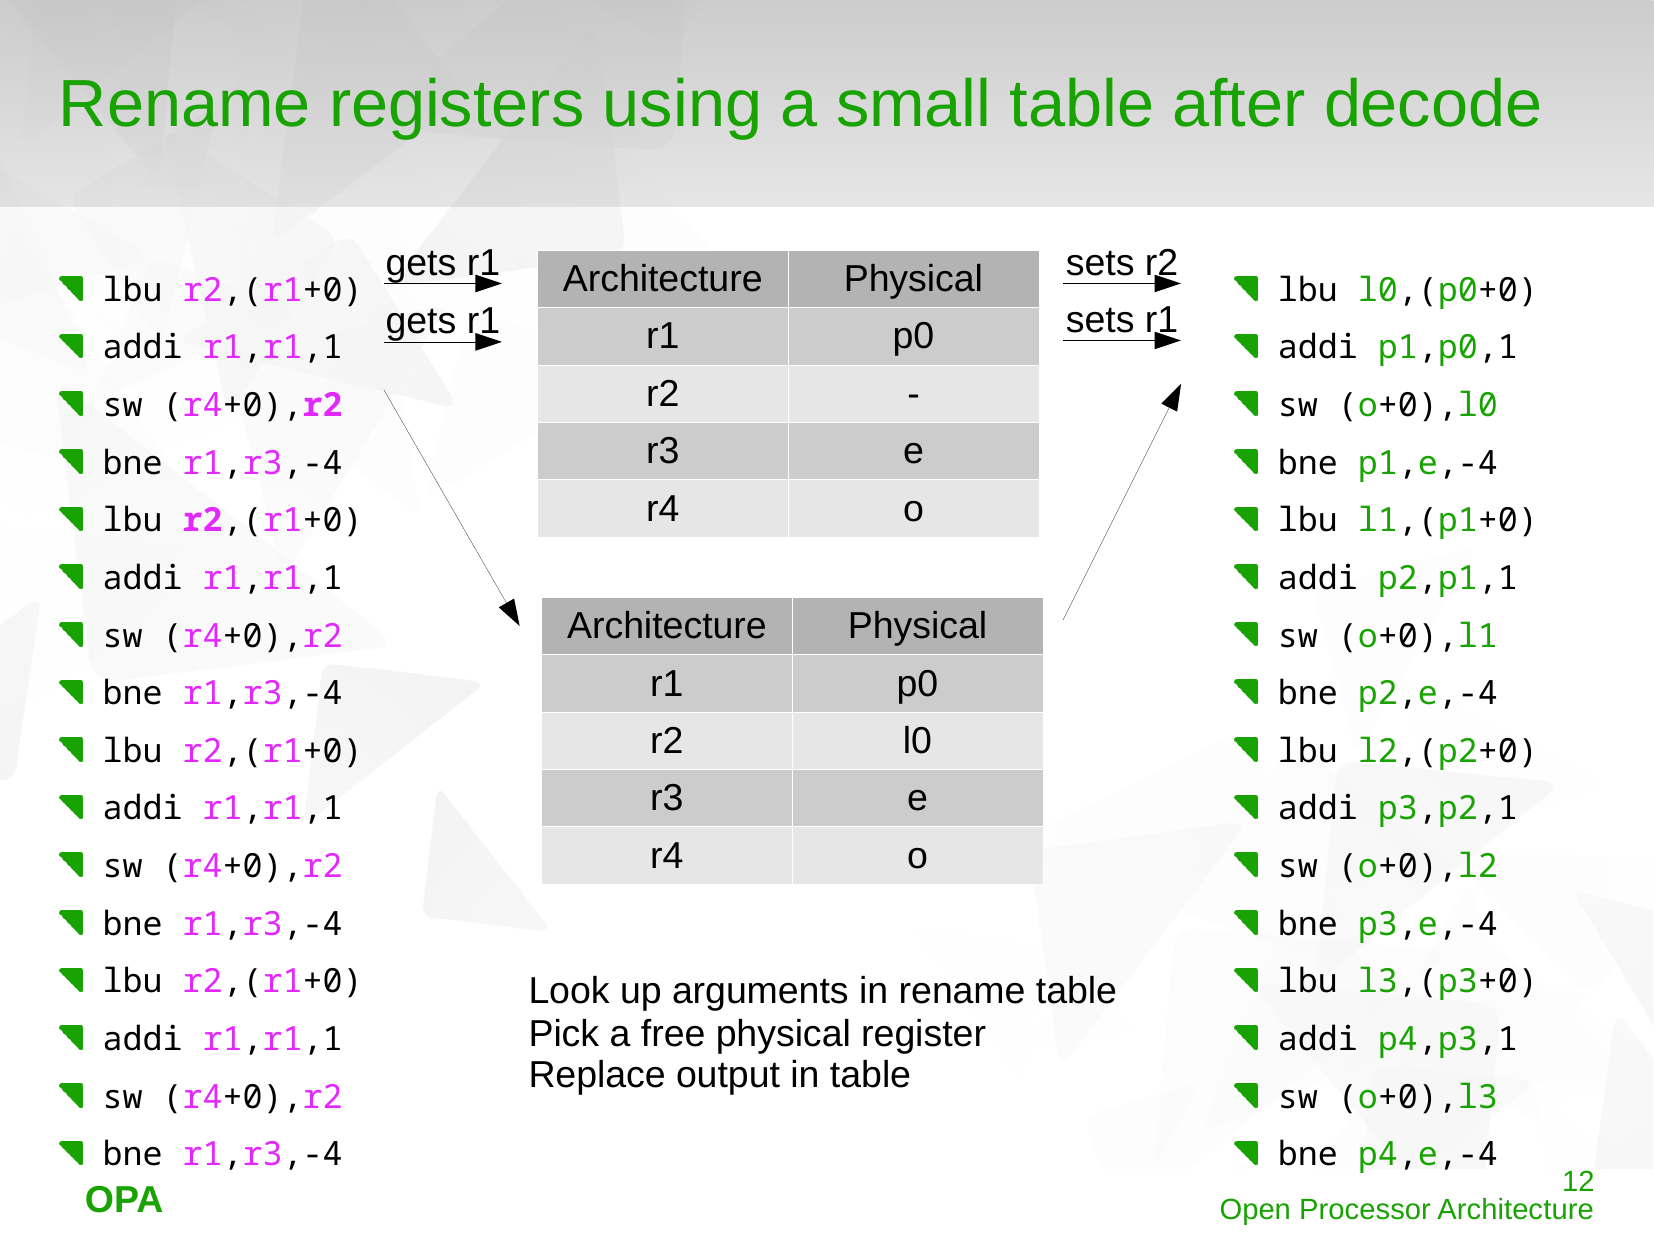

Rename registers using a small table after decode
| Architecture | Physical |
| --- | --- |
| r1 | p0 |
| r2 | - |
| r3 | e |
| r4 | o |
lbu l0,(p0+0)
addi p1,p0,1
sw (o+0),l0
bne p1,e,-4
lbu l1,(p1+0)
addi p2,p1,1
sw (o+0),l1
bne p2,e,-4
lbu l2,(p2+0)
addi p3,p2,1
sw (o+0),l2
bne p3,e,-4
lbu l3,(p3+0)
addi p4,p3,1
sw (o+0),l3
bne p4,e,-4
# lbu r2,(r1+0)
addi r1,r1,1
sw (r4+0),r2
bne r1,r3,-4
lbu r2,(r1+0)
addi r1,r1,1
sw (r4+0),r2
bne r1,r3,-4
lbu r2,(r1+0)
addi r1,r1,1
sw (r4+0),r2
bne r1,r3,-4
lbu r2,(r1+0)
addi r1,r1,1
sw (r4+0),r2
bne r1,r3,-4
gets r1
sets r2
sets r1
gets r1
| Architecture | Physical |
| --- | --- |
| r1 | p0 |
| r2 | l0 |
| r3 | e |
| r4 | o |
Look up arguments in rename table
Pick a free physical register
Replace output in table
12
Open Processor Architecture